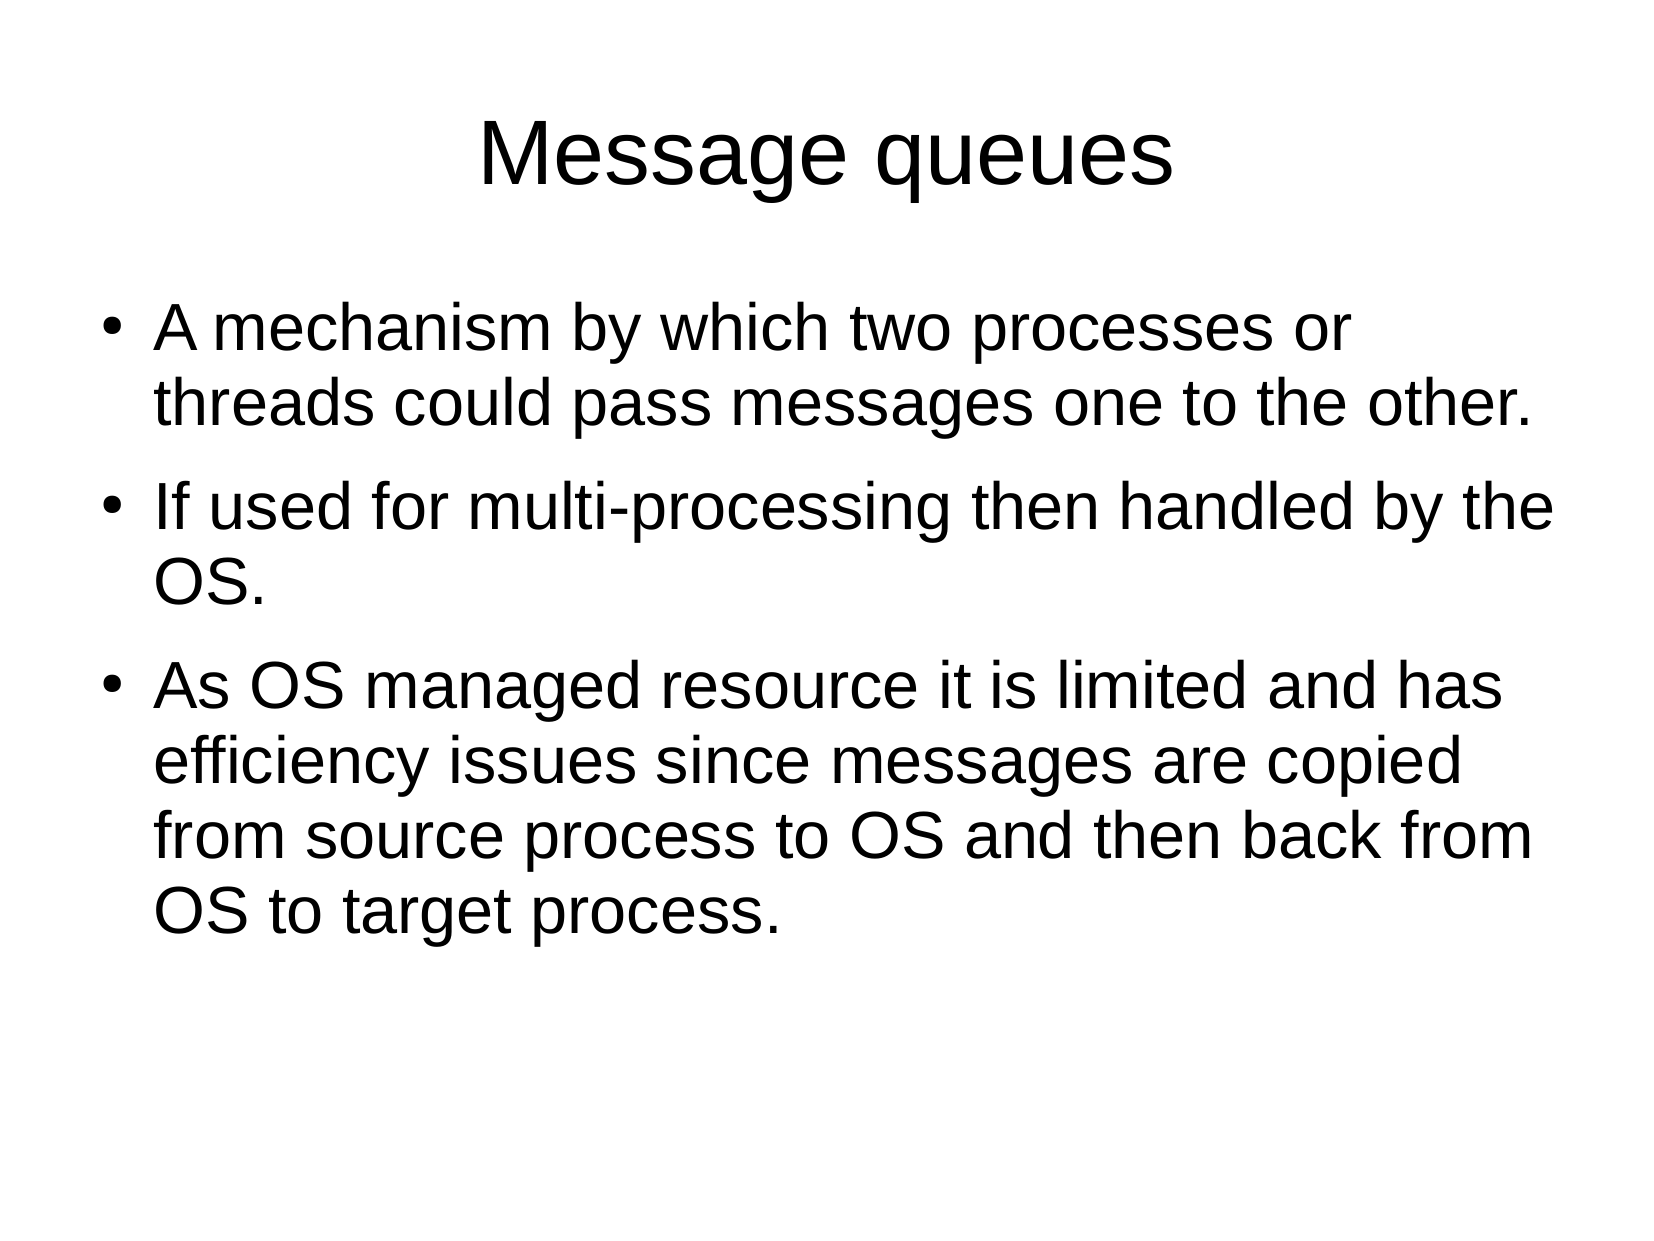

# Message queues
A mechanism by which two processes or threads could pass messages one to the other.
If used for multi-processing then handled by the OS.
As OS managed resource it is limited and has efficiency issues since messages are copied from source process to OS and then back from OS to target process.